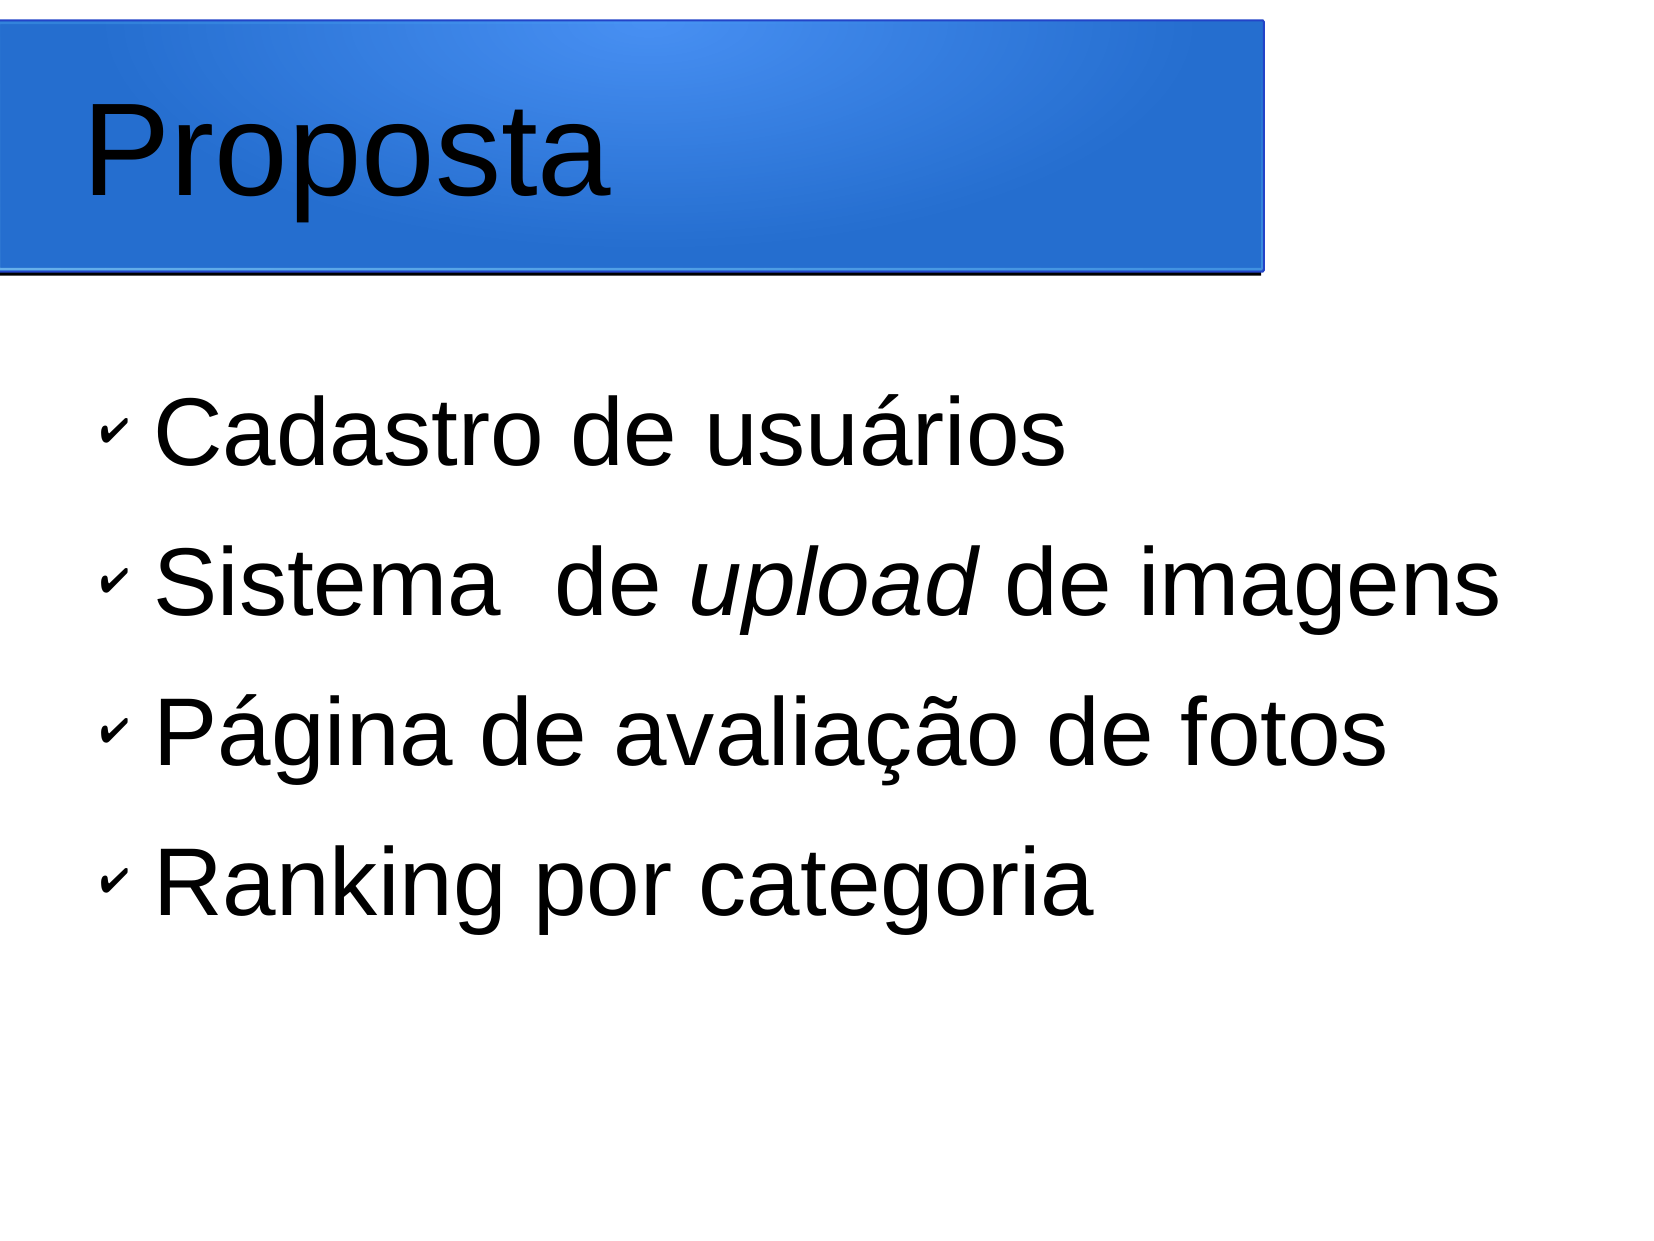

# Proposta
Cadastro de usuários
Sistema de upload de imagens
Página de avaliação de fotos
Ranking por categoria